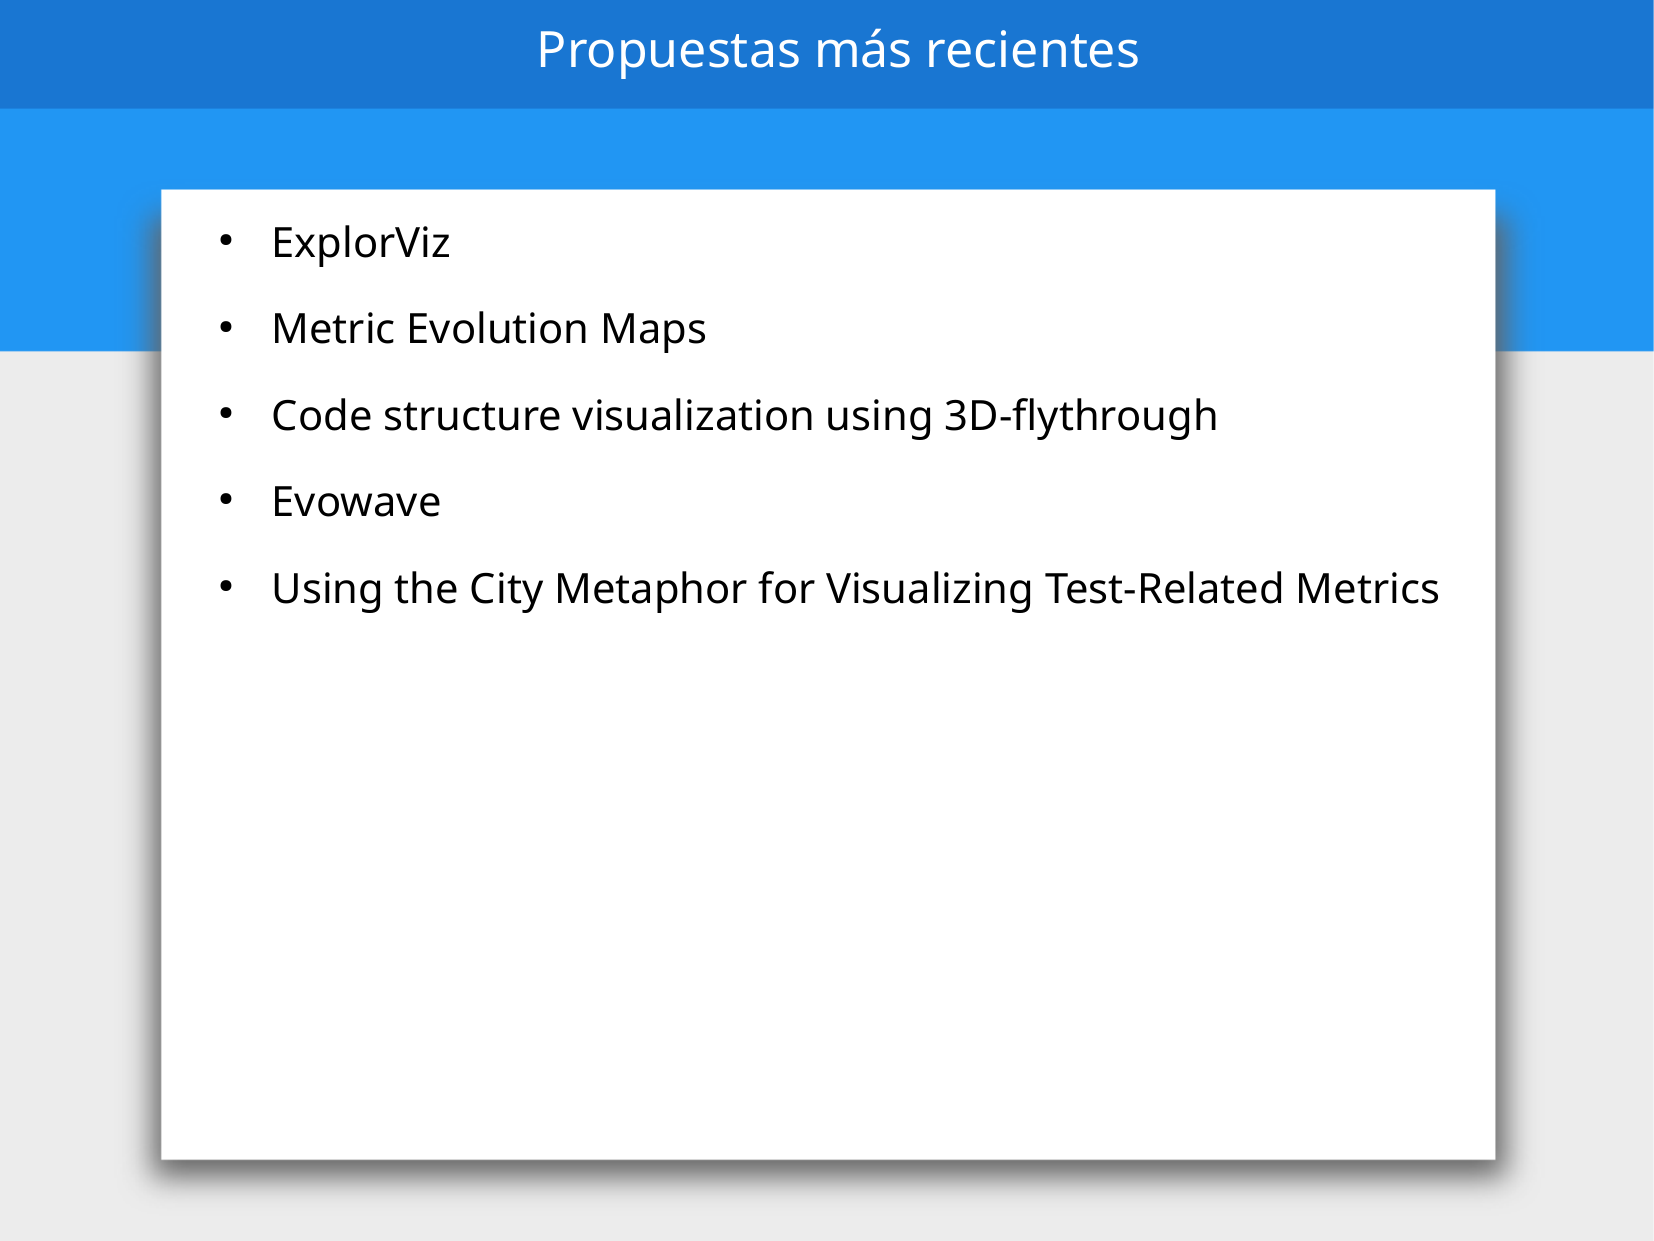

# Propuestas más recientes
ExplorViz
Metric Evolution Maps
Code structure visualization using 3D-flythrough
Evowave
Using the City Metaphor for Visualizing Test-Related Metrics